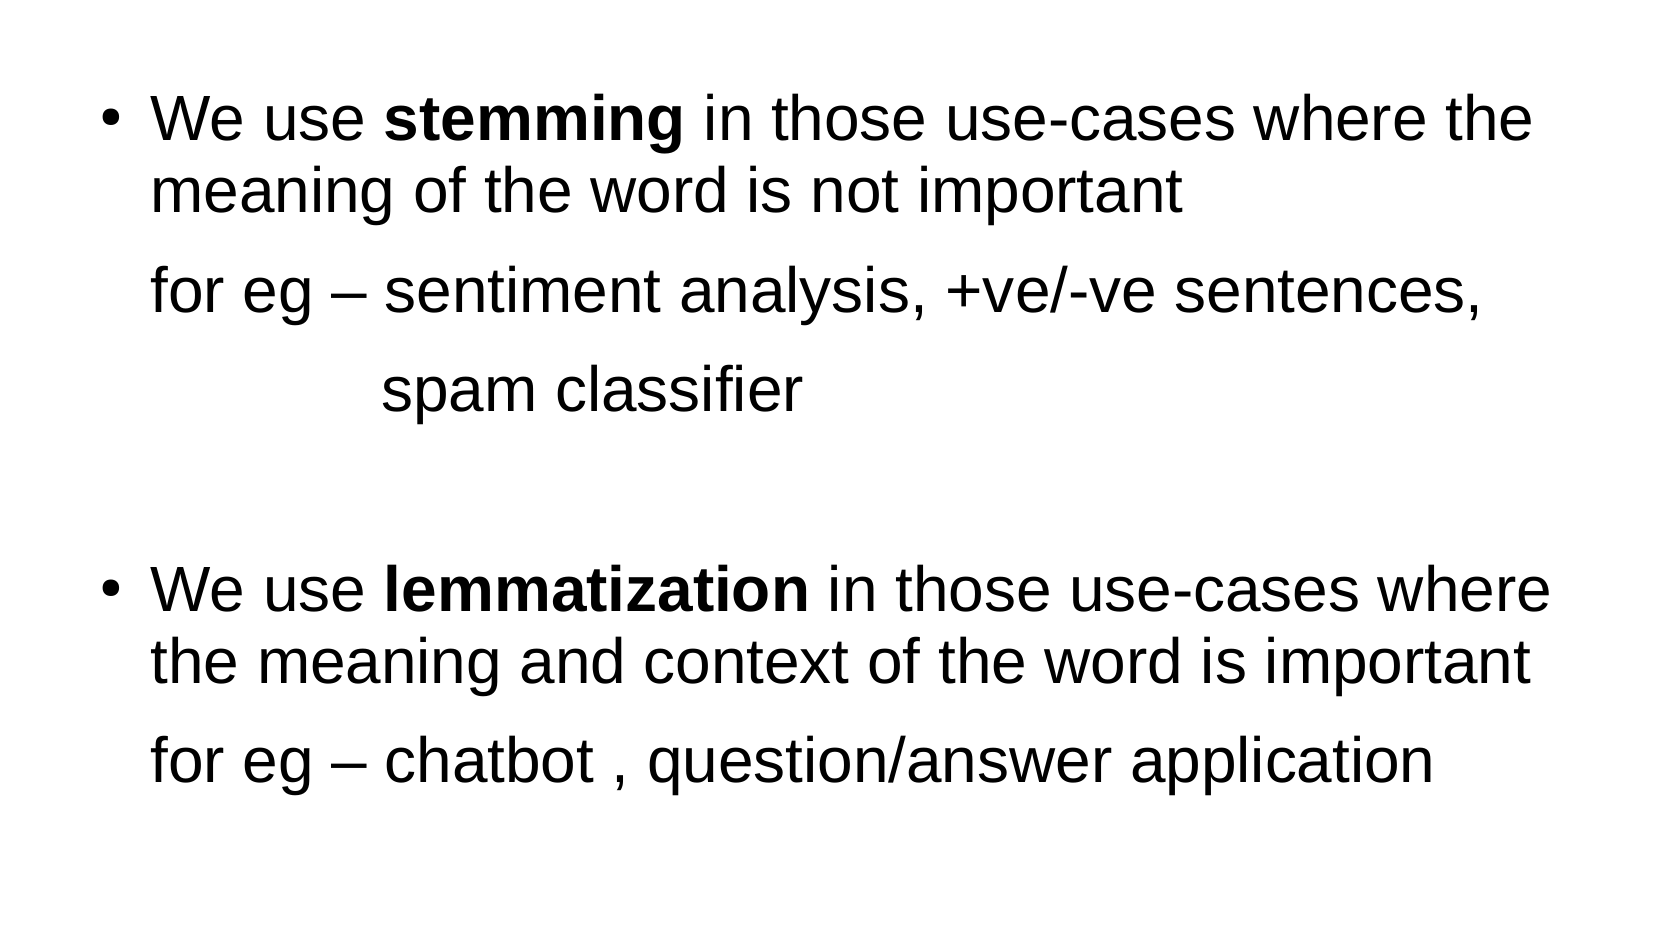

# We use stemming in those use-cases where the meaning of the word is not important
for eg – sentiment analysis, +ve/-ve sentences,
 spam classifier
We use lemmatization in those use-cases where the meaning and context of the word is important
for eg – chatbot , question/answer application